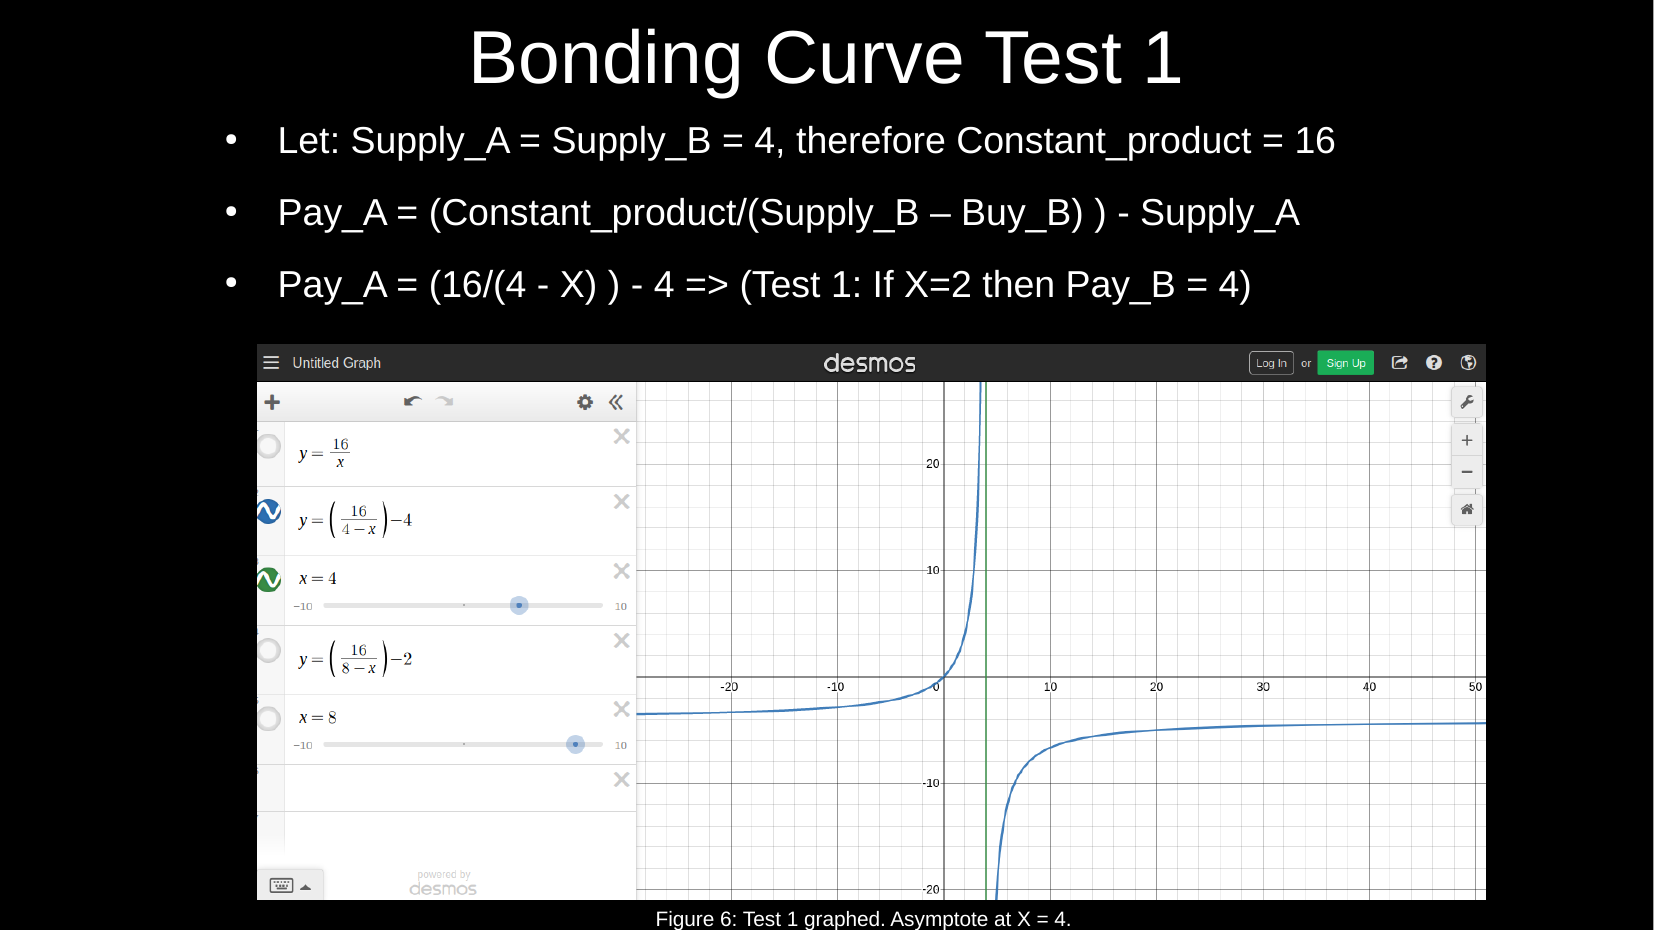

# Bonding Curve Test 1
Let: Supply_A = Supply_B = 4, therefore Constant_product = 16
Pay_A = (Constant_product/(Supply_B – Buy_B) ) - Supply_A
Pay_A = (16/(4 - X) ) - 4 => (Test 1: If X=2 then Pay_B = 4)
Figure 6: Test 1 graphed. Asymptote at X = 4.